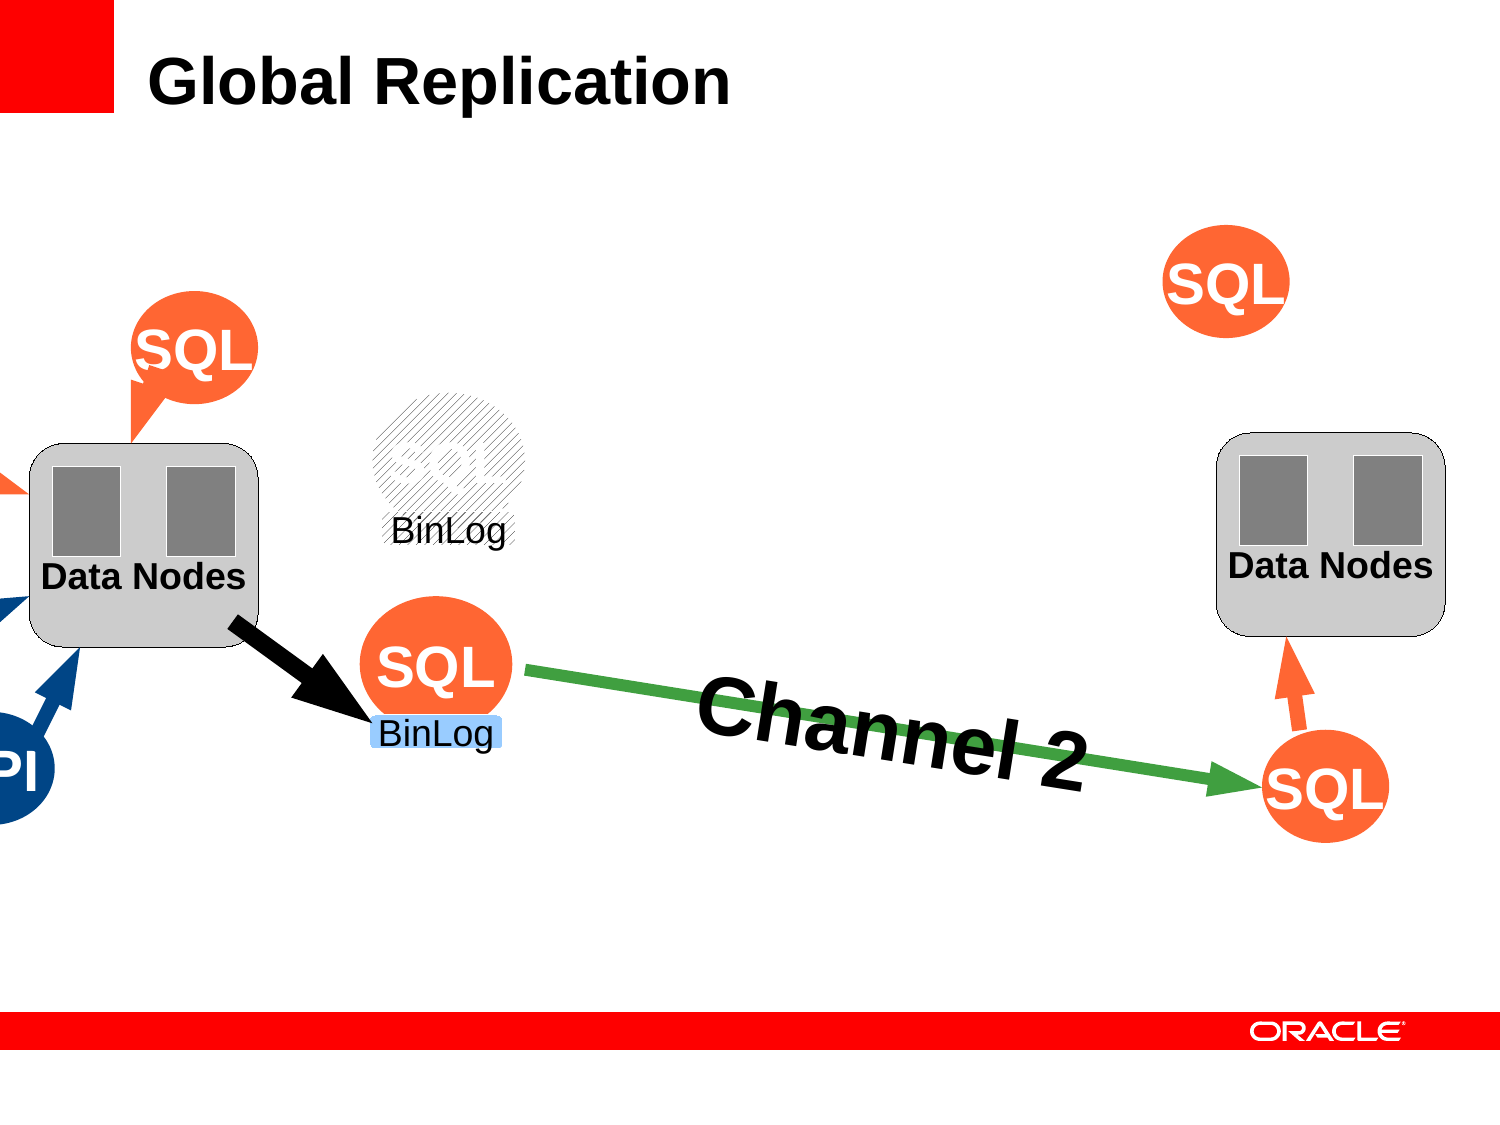

# Global Replication
SQL
SQL
SQL
SQL
Data Nodes
Data Nodes
BinLog
API
SQL
Channel 2
API
BinLog
SQL